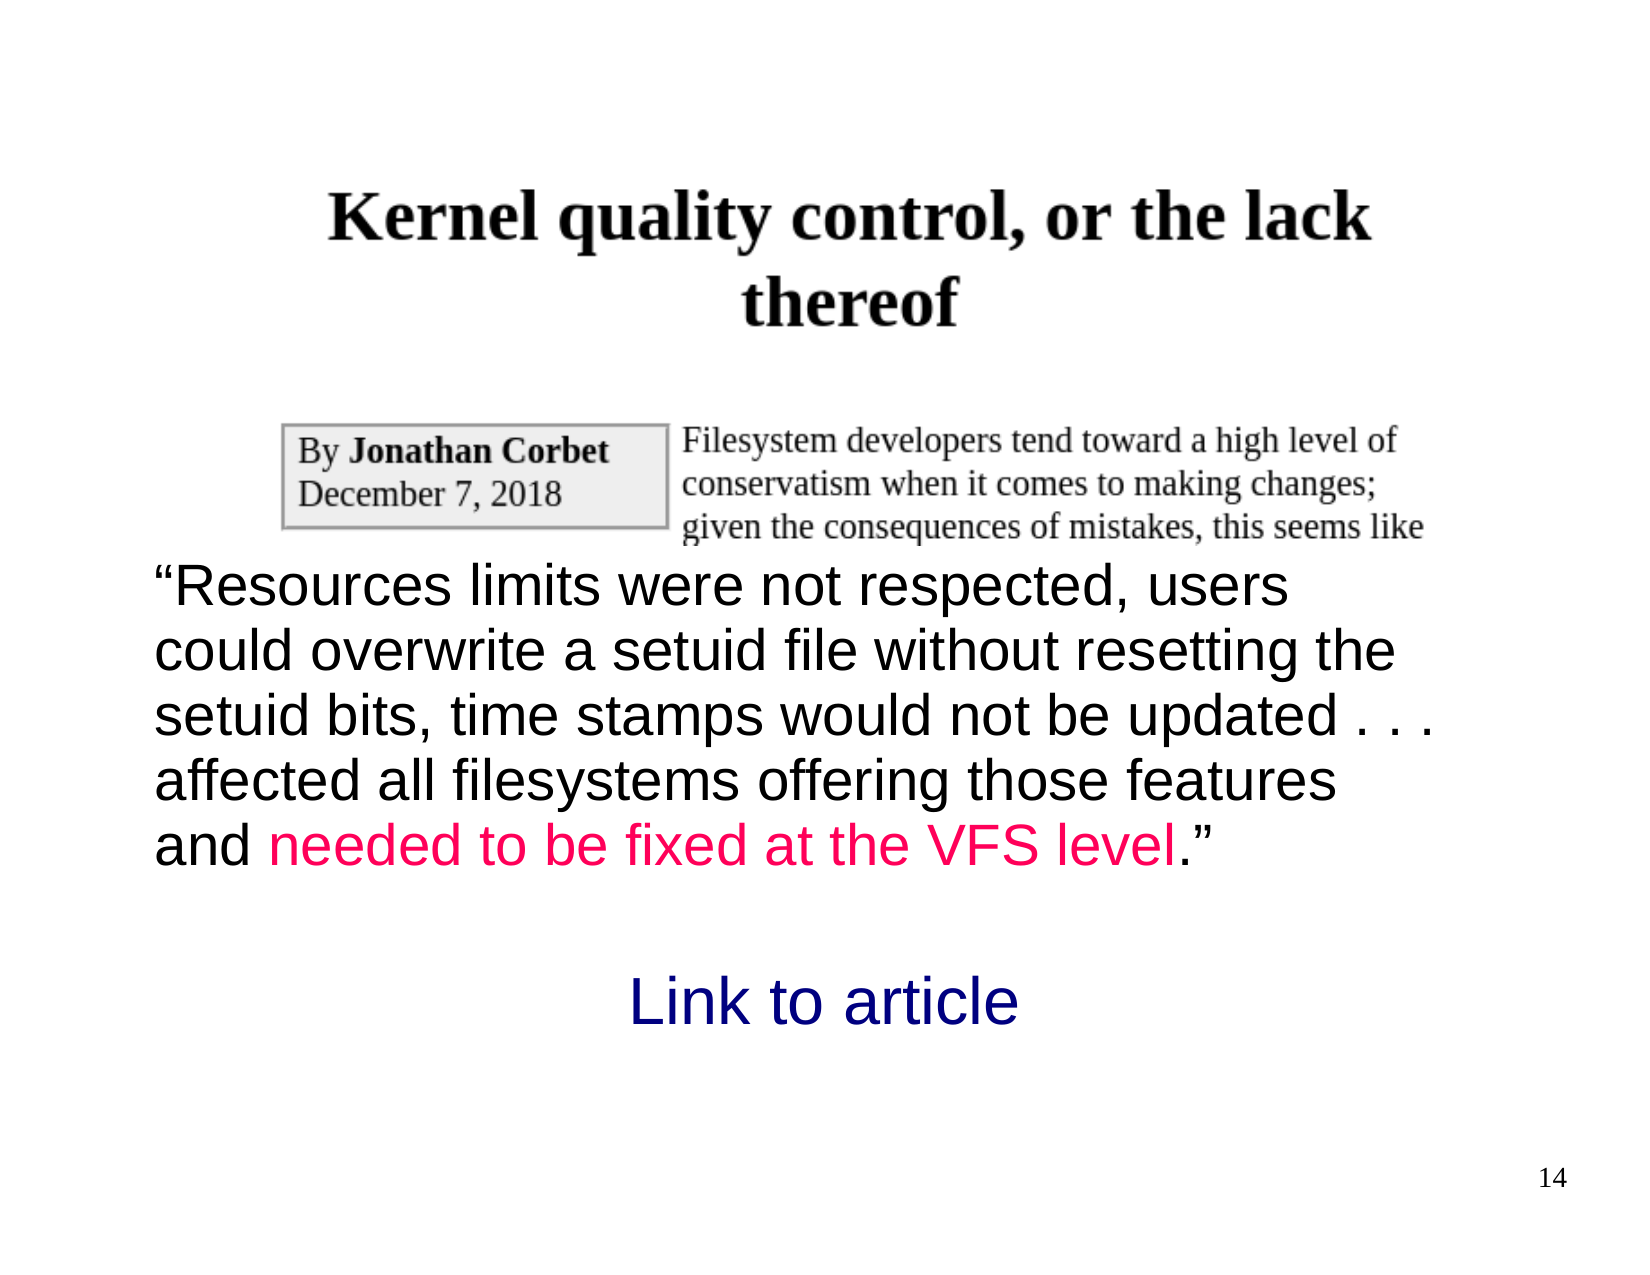

“Resources limits were not respected, users could overwrite a setuid file without resetting the setuid bits, time stamps would not be updated . . . affected all filesystems offering those features and needed to be fixed at the VFS level.”
Link to article
14